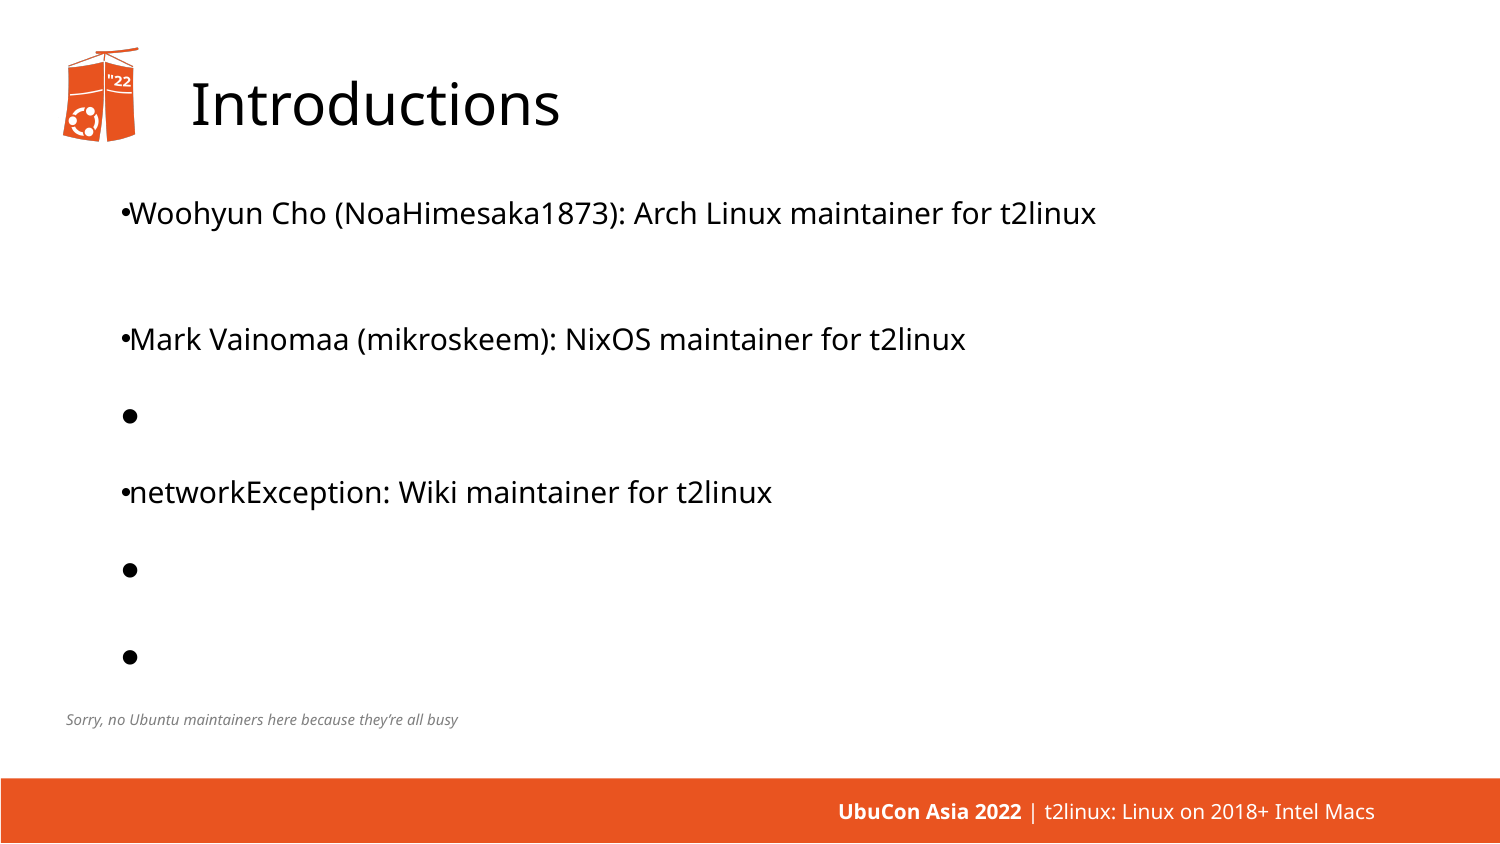

# Introductions
Woohyun Cho (NoaHimesaka1873): Arch Linux maintainer for t2linux
Mark Vainomaa (mikroskeem): NixOS maintainer for t2linux
networkException: Wiki maintainer for t2linux
Sorry, no Ubuntu maintainers here because they’re all busy
UbuCon Asia 2022 | t2linux: Linux on 2018+ Intel Macs